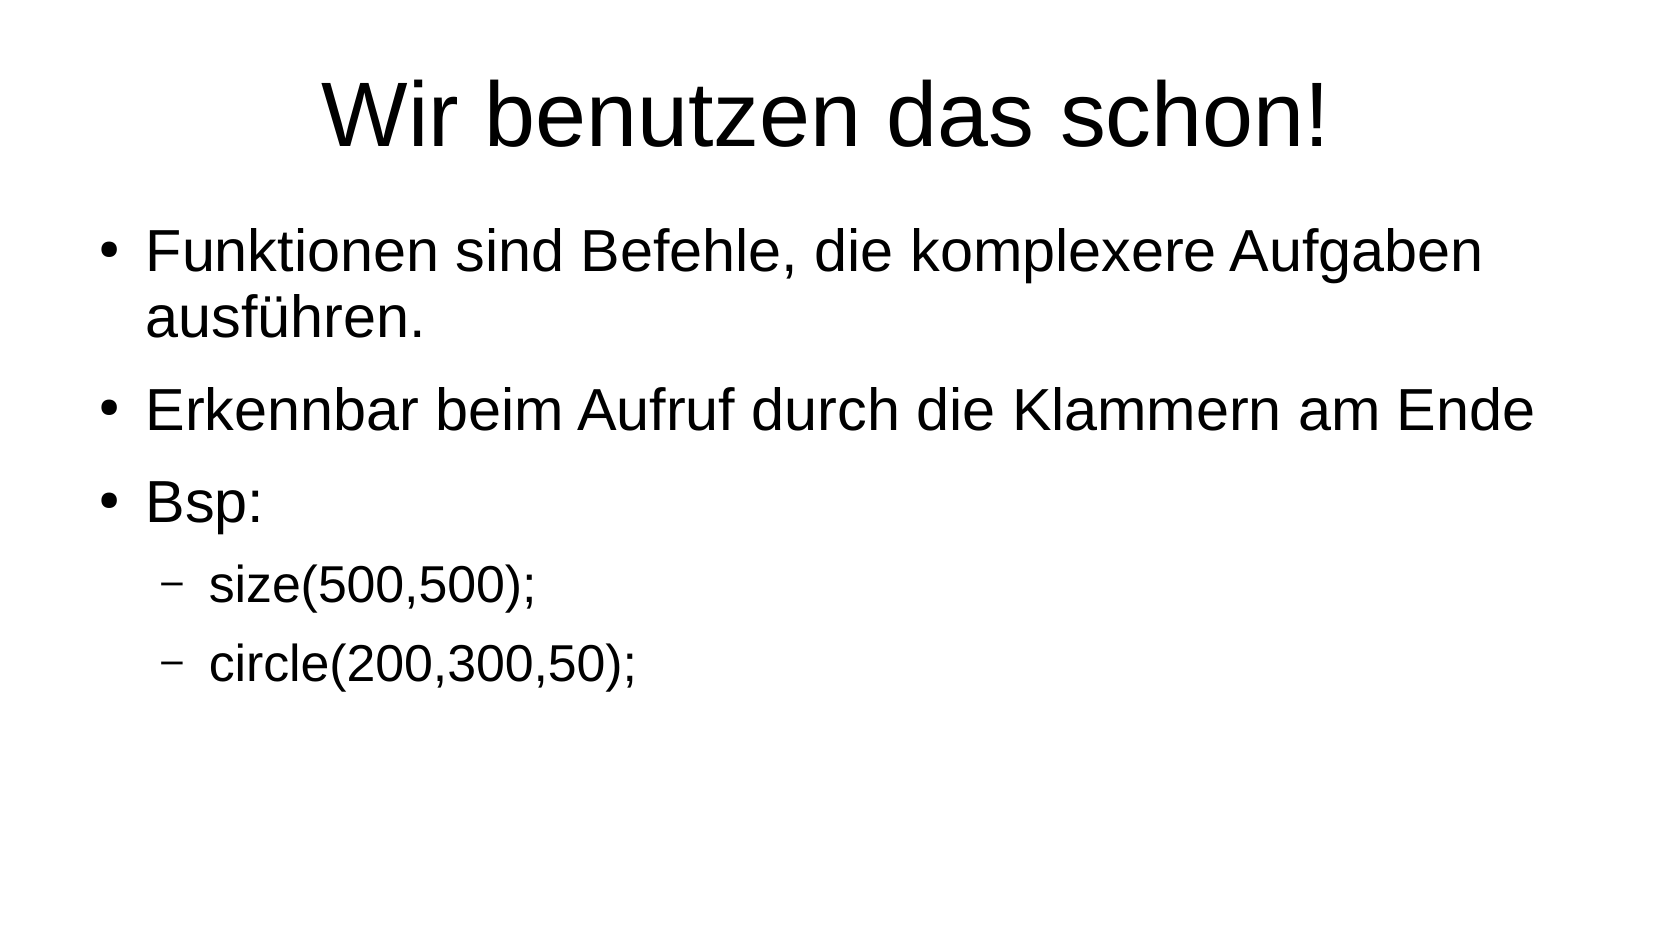

# Wir benutzen das schon!
Funktionen sind Befehle, die komplexere Aufgaben ausführen.
Erkennbar beim Aufruf durch die Klammern am Ende
Bsp:
size(500,500);
circle(200,300,50);